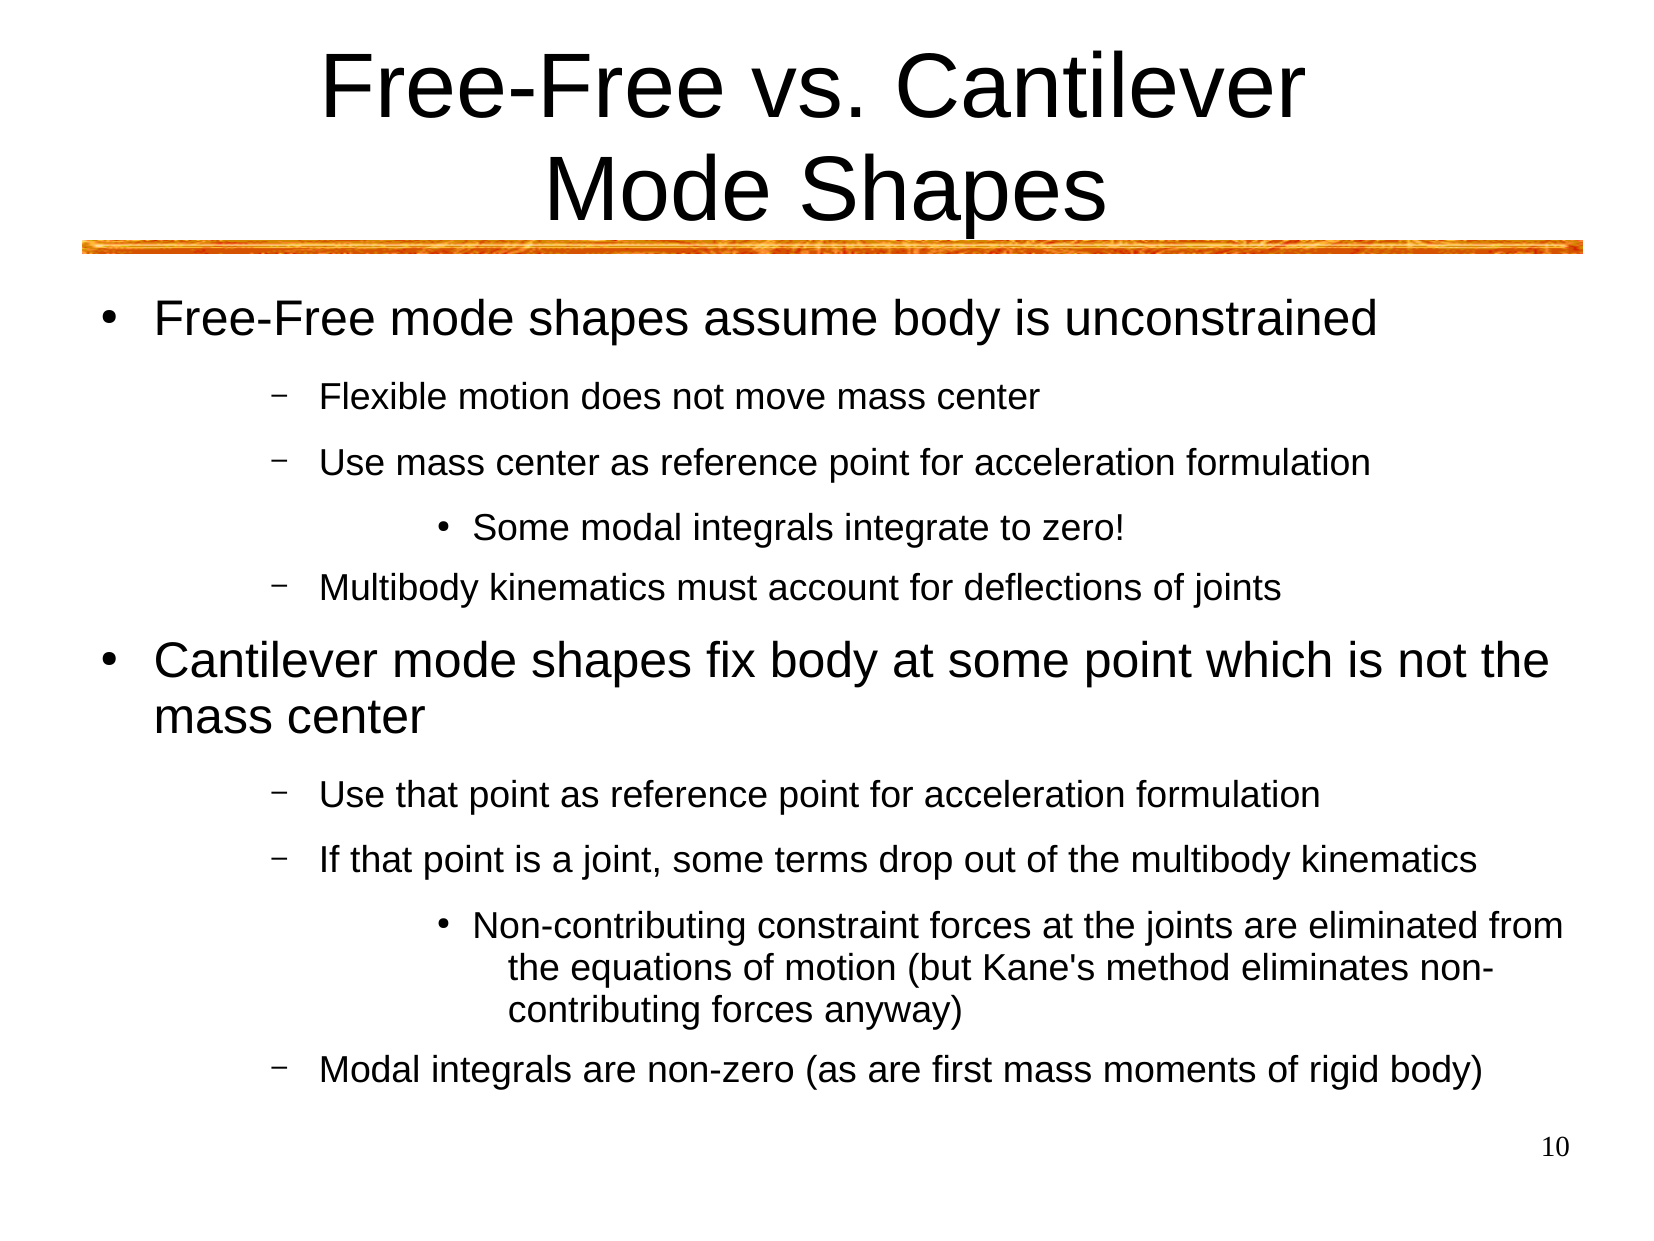

# Free-Free vs. Cantilever Mode Shapes
Free-Free mode shapes assume body is unconstrained
Flexible motion does not move mass center
Use mass center as reference point for acceleration formulation
Some modal integrals integrate to zero!
Multibody kinematics must account for deflections of joints
Cantilever mode shapes fix body at some point which is not the mass center
Use that point as reference point for acceleration formulation
If that point is a joint, some terms drop out of the multibody kinematics
Non-contributing constraint forces at the joints are eliminated from the equations of motion (but Kane's method eliminates non-contributing forces anyway)
Modal integrals are non-zero (as are first mass moments of rigid body)
10